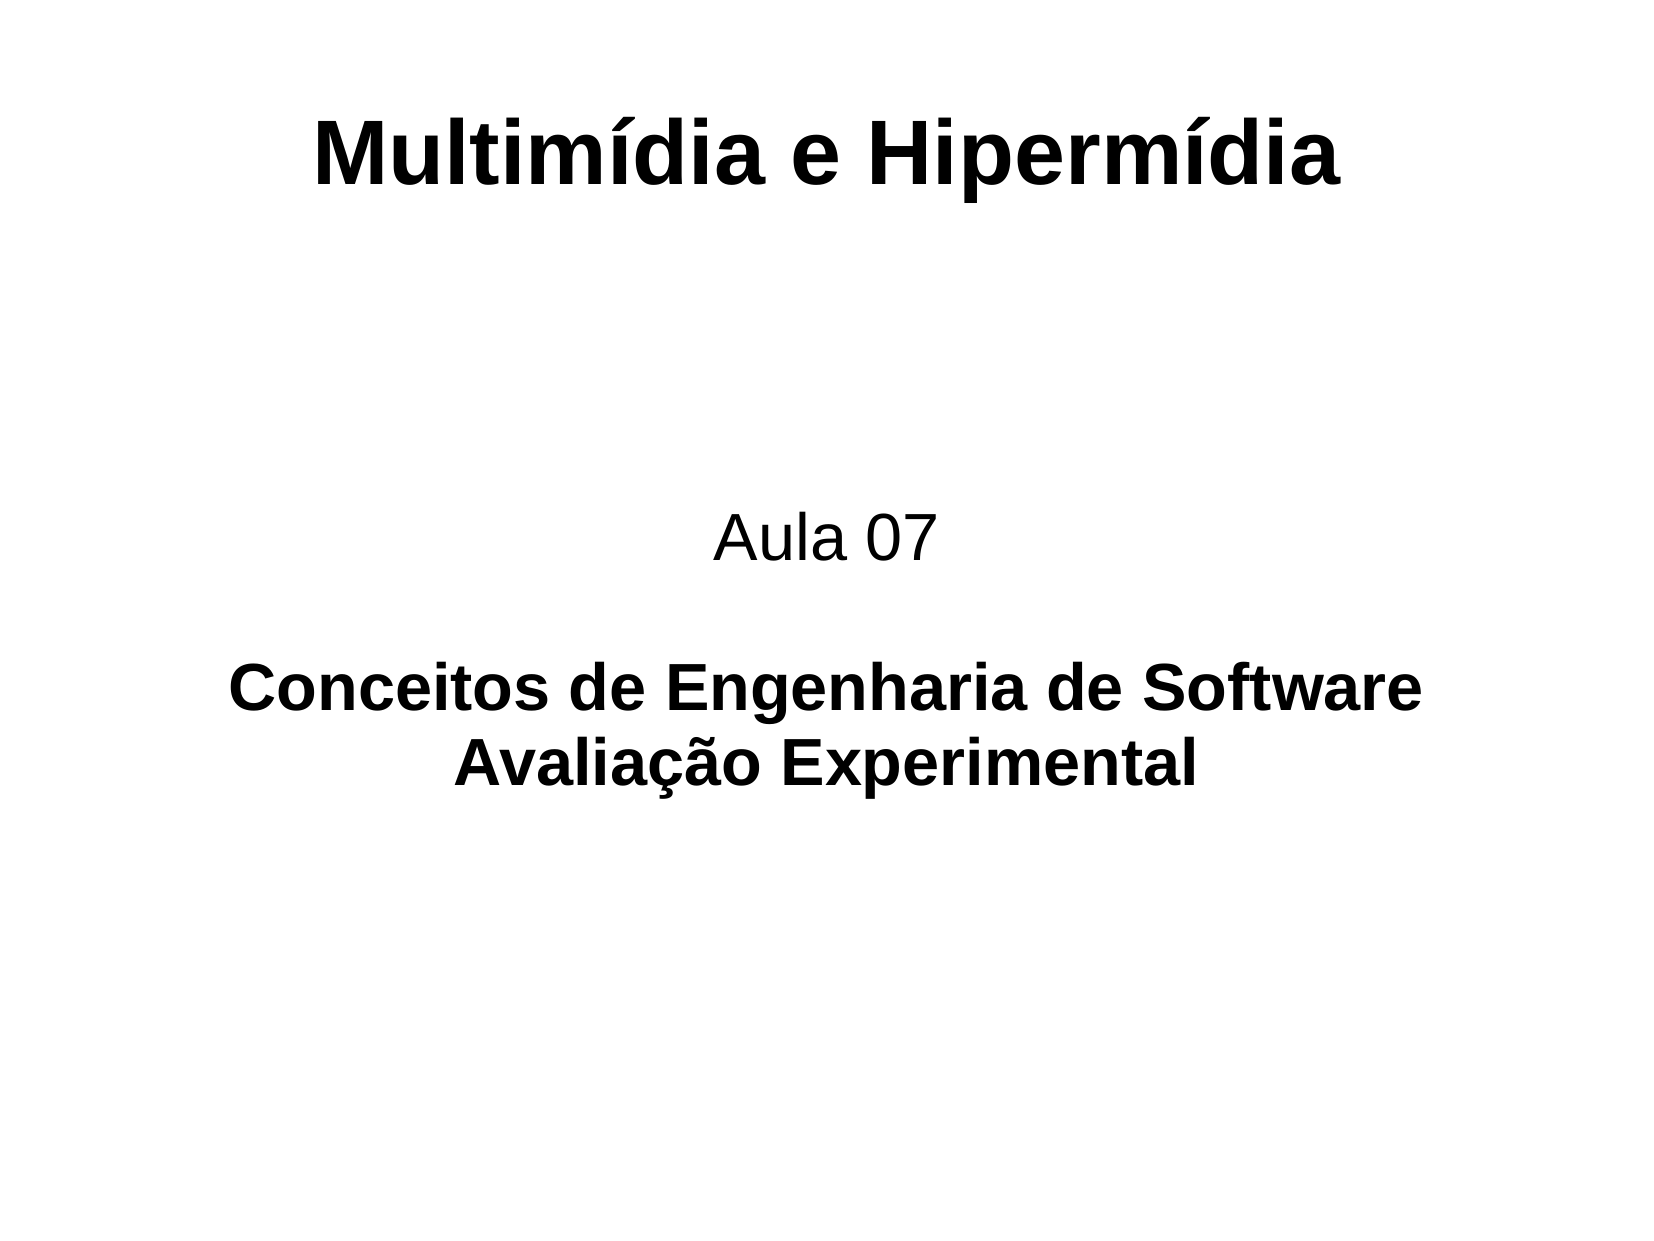

# Multimídia e Hipermídia
Aula 07
Conceitos de Engenharia de Software
Avaliação Experimental